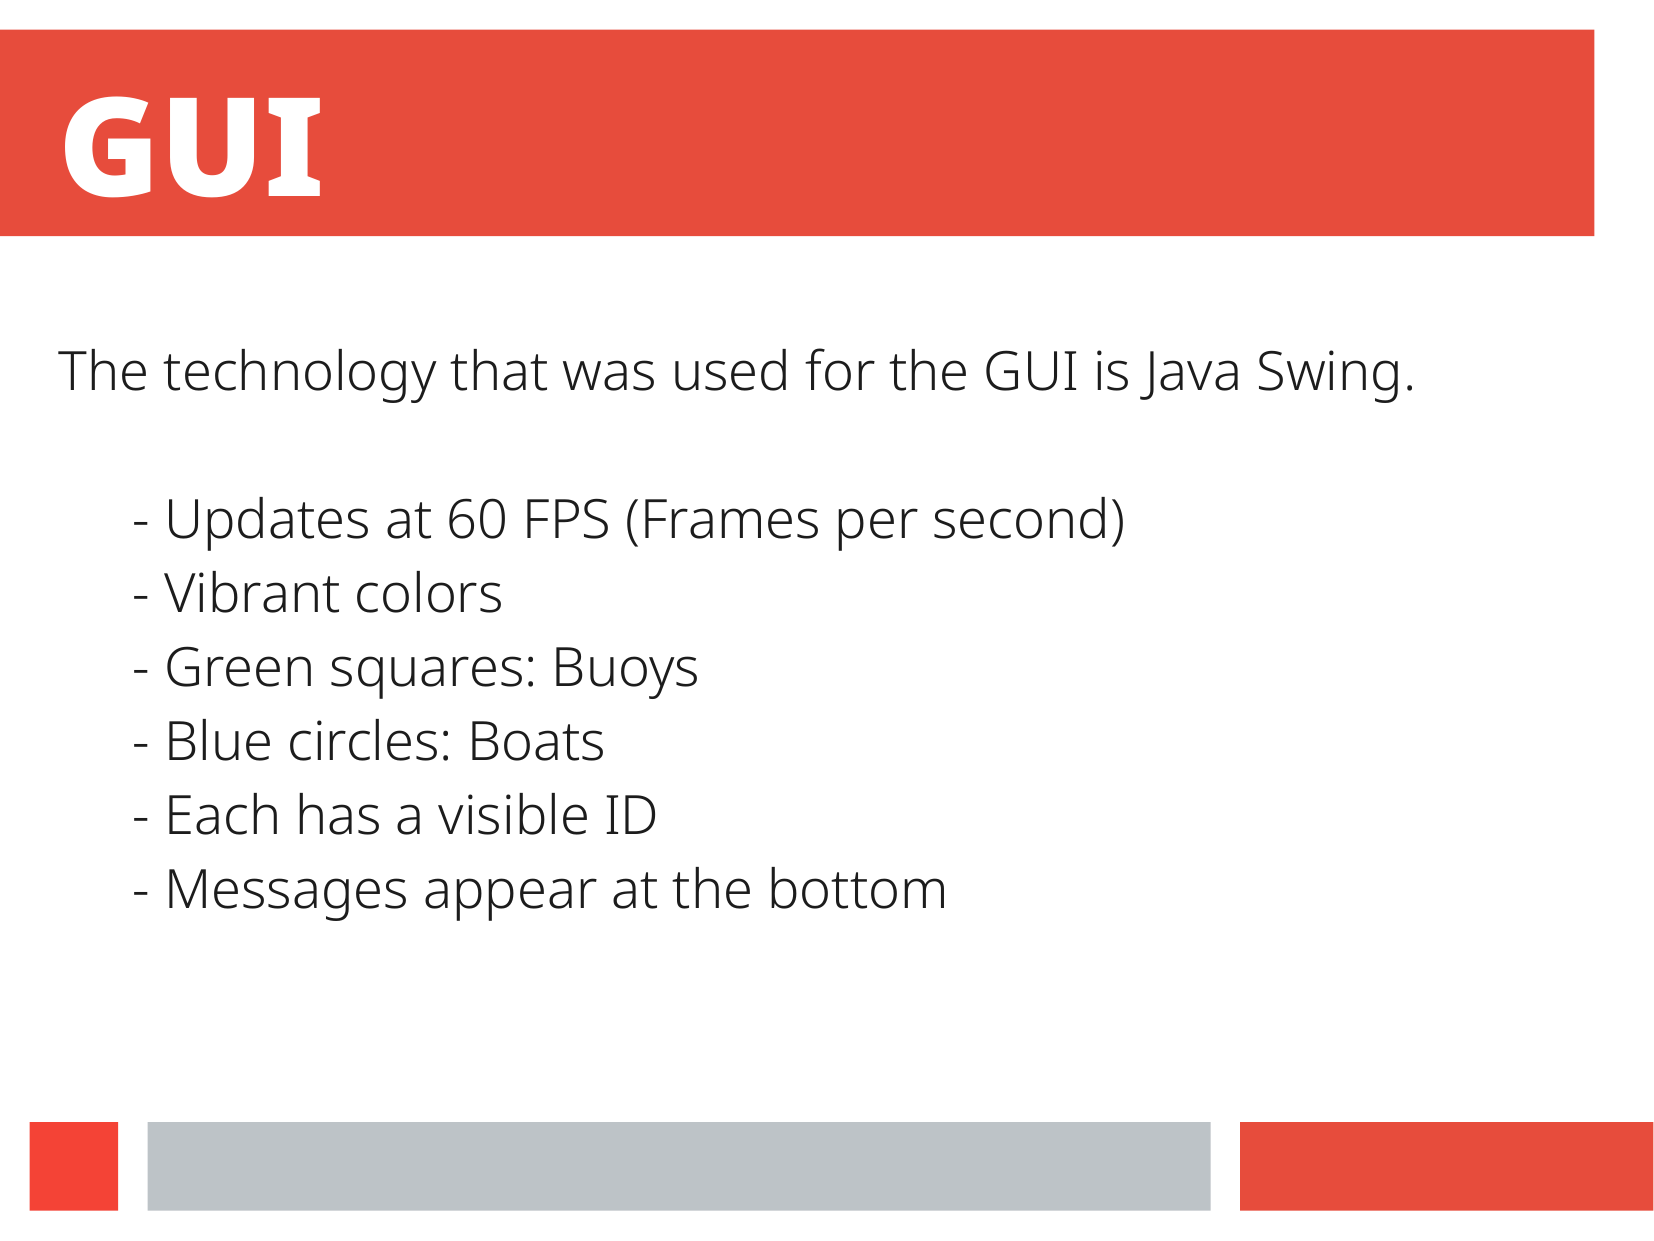

# GUI
The technology that was used for the GUI is Java Swing.
	- Updates at 60 FPS (Frames per second)
	- Vibrant colors
	- Green squares: Buoys
	- Blue circles: Boats
	- Each has a visible ID
	- Messages appear at the bottom